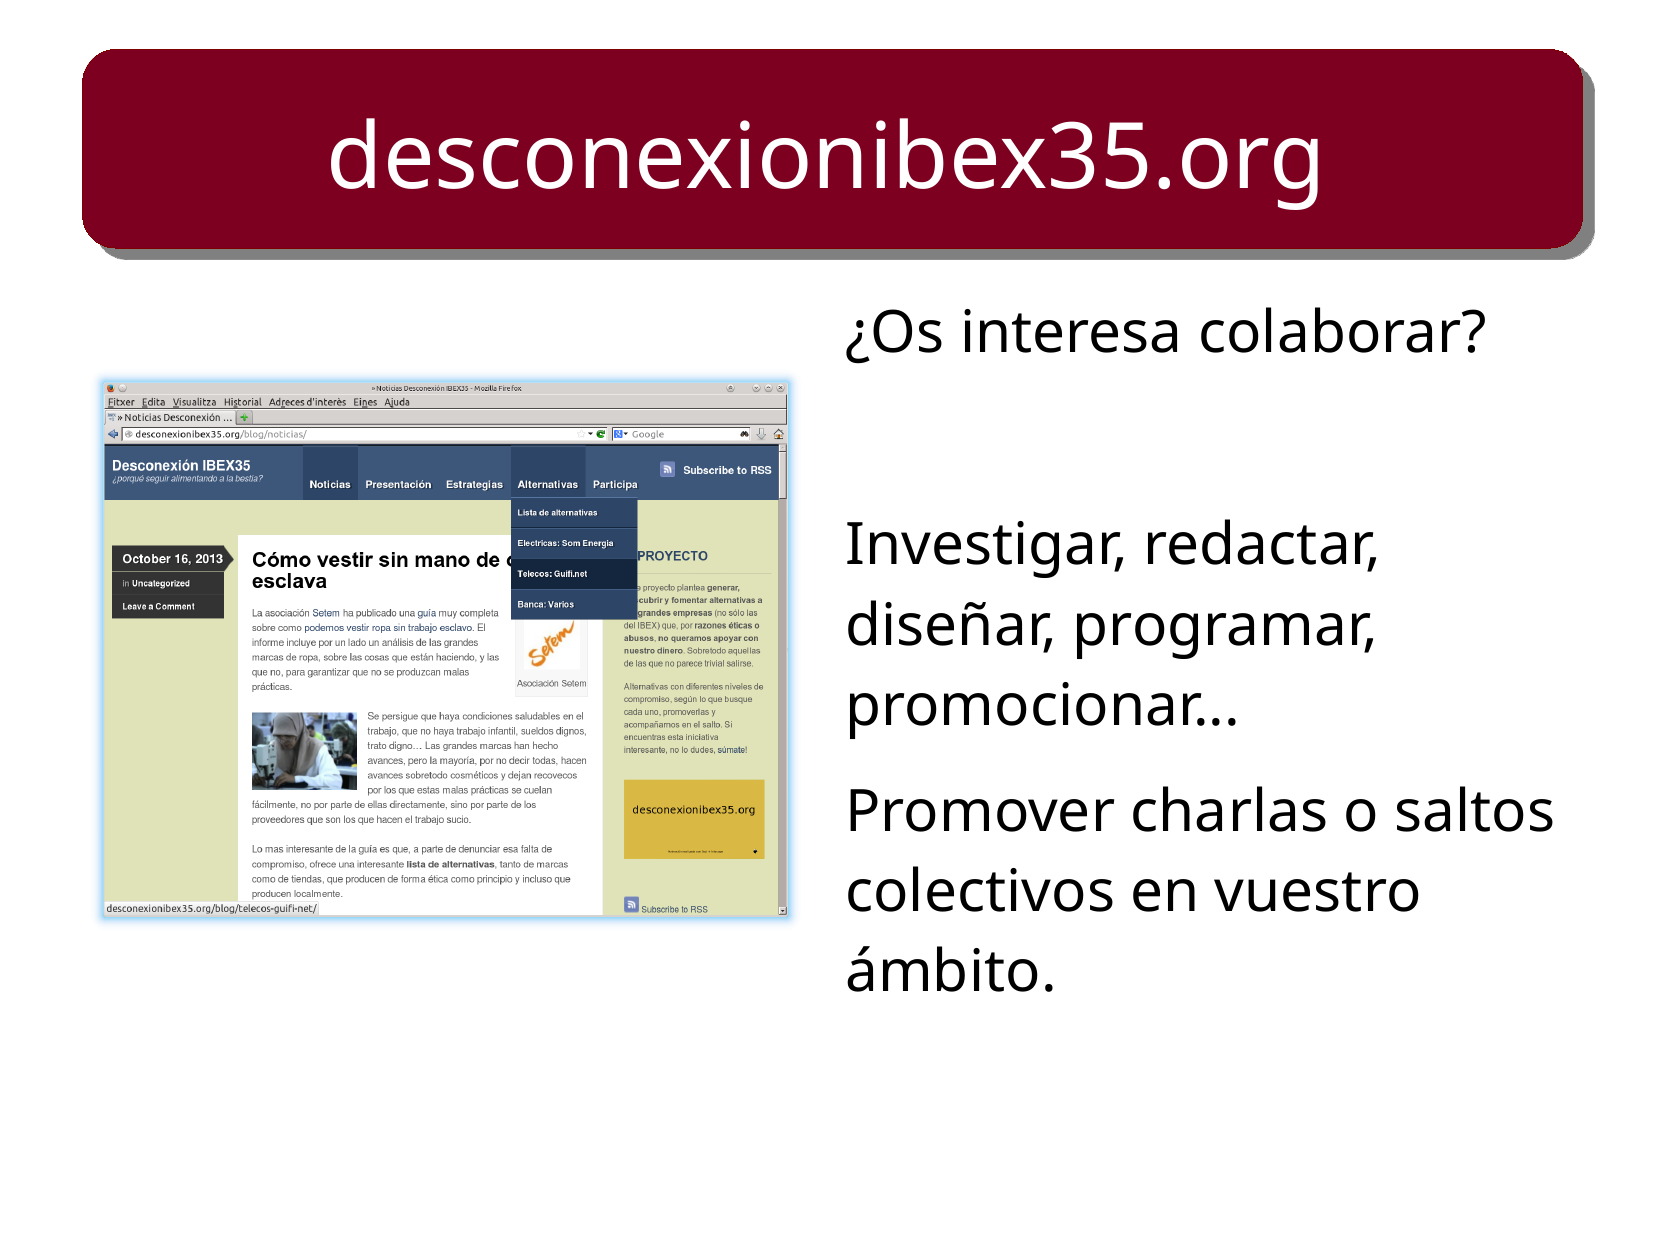

# desconexionibex35.org
¿Os interesa colaborar?
Investigar, redactar, diseñar, programar, promocionar...
Promover charlas o saltos colectivos en vuestro ámbito.